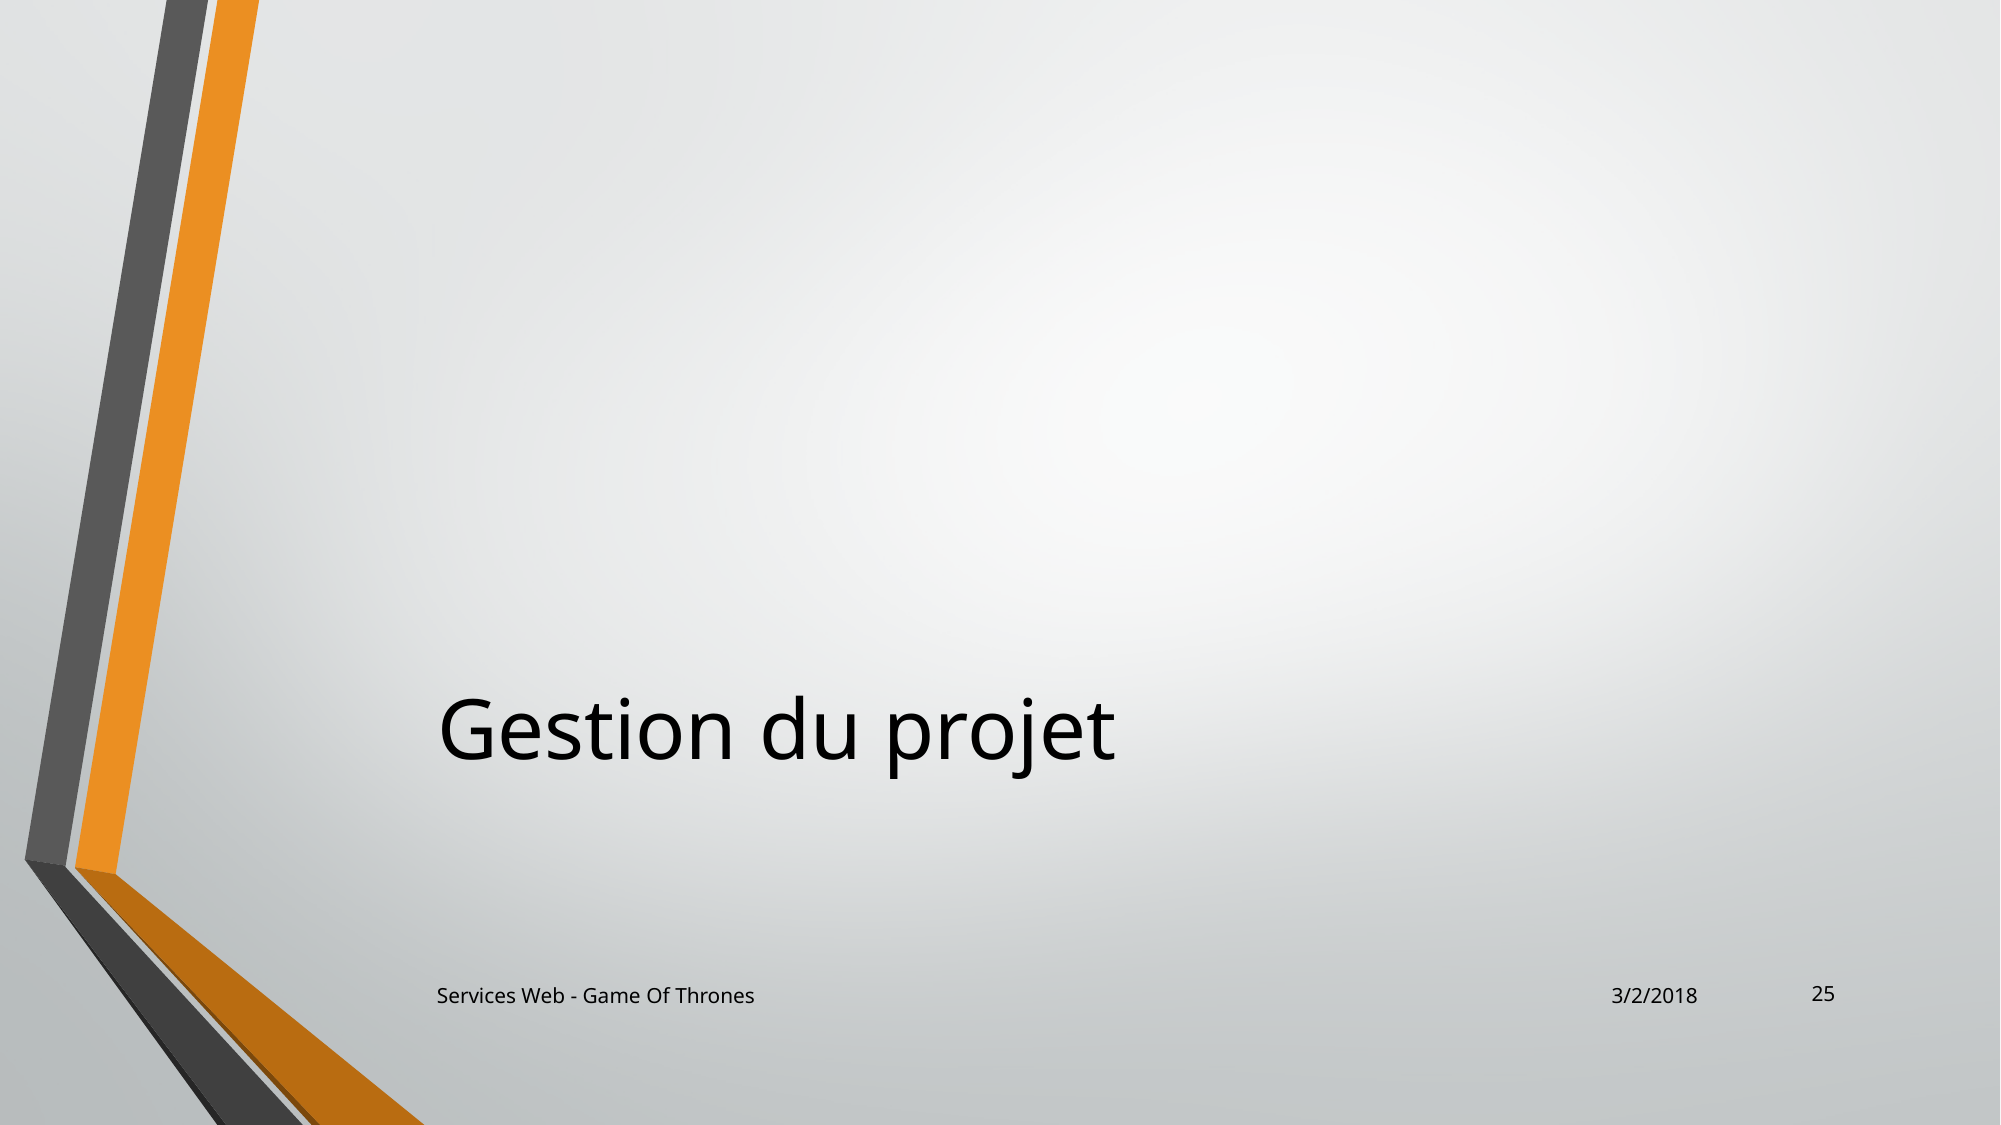

# Gestion du projet
Services Web - Game Of Thrones
3/2/2018